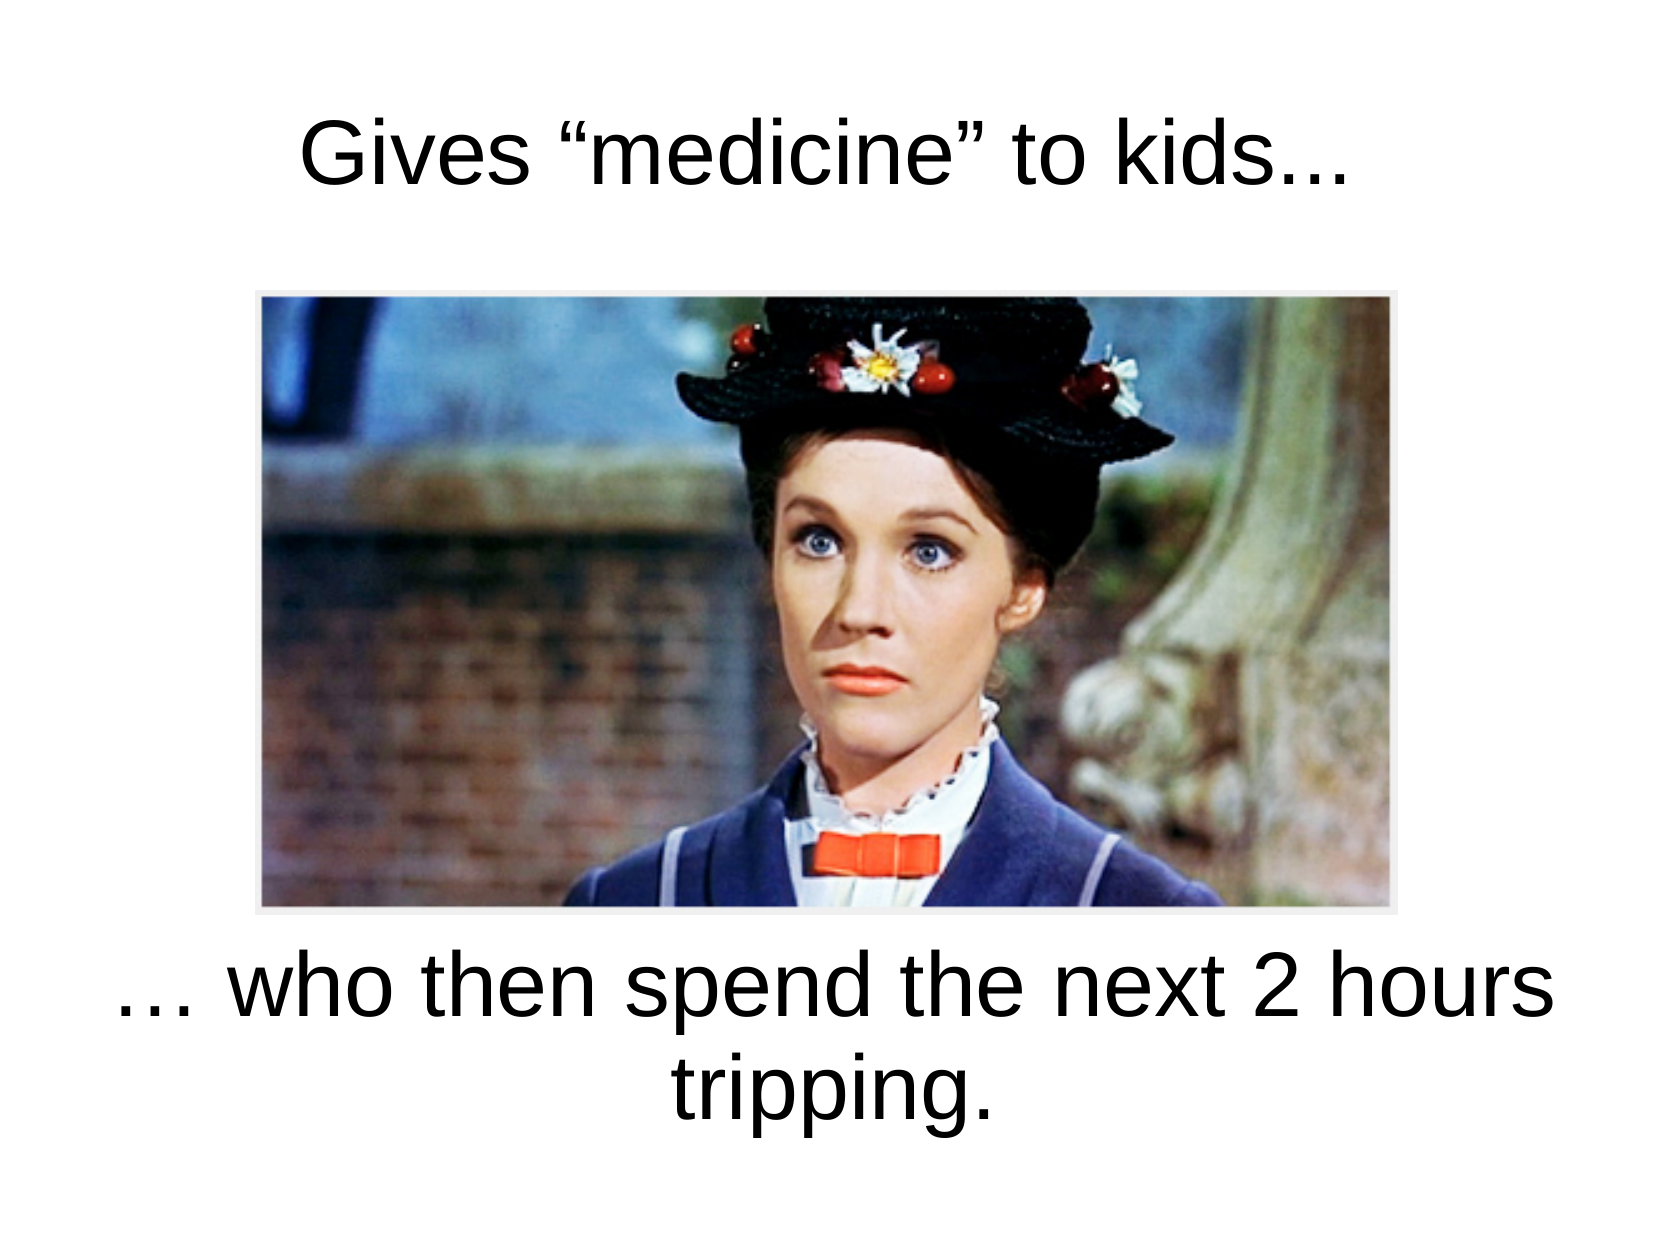

# Gives “medicine” to kids...
… who then spend the next 2 hours
tripping.